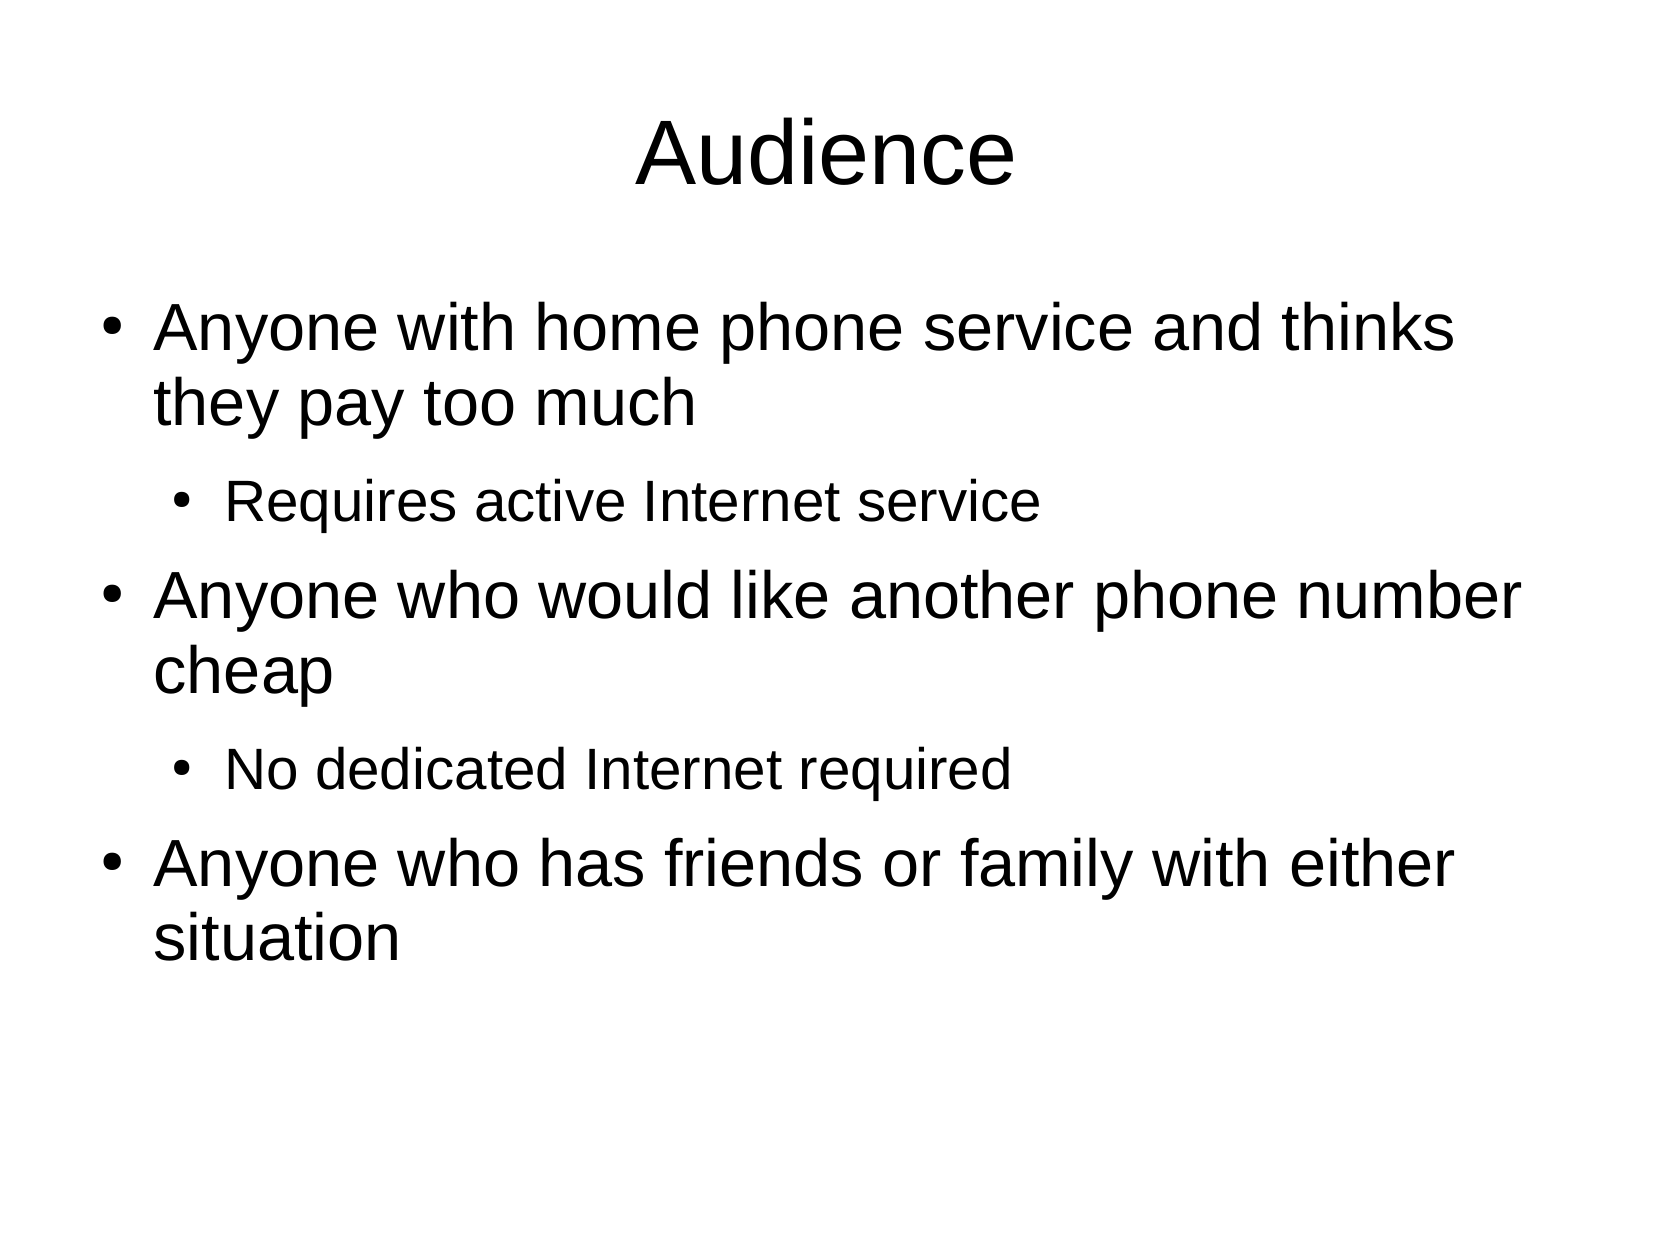

# Audience
Anyone with home phone service and thinks they pay too much
Requires active Internet service
Anyone who would like another phone number cheap
No dedicated Internet required
Anyone who has friends or family with either situation